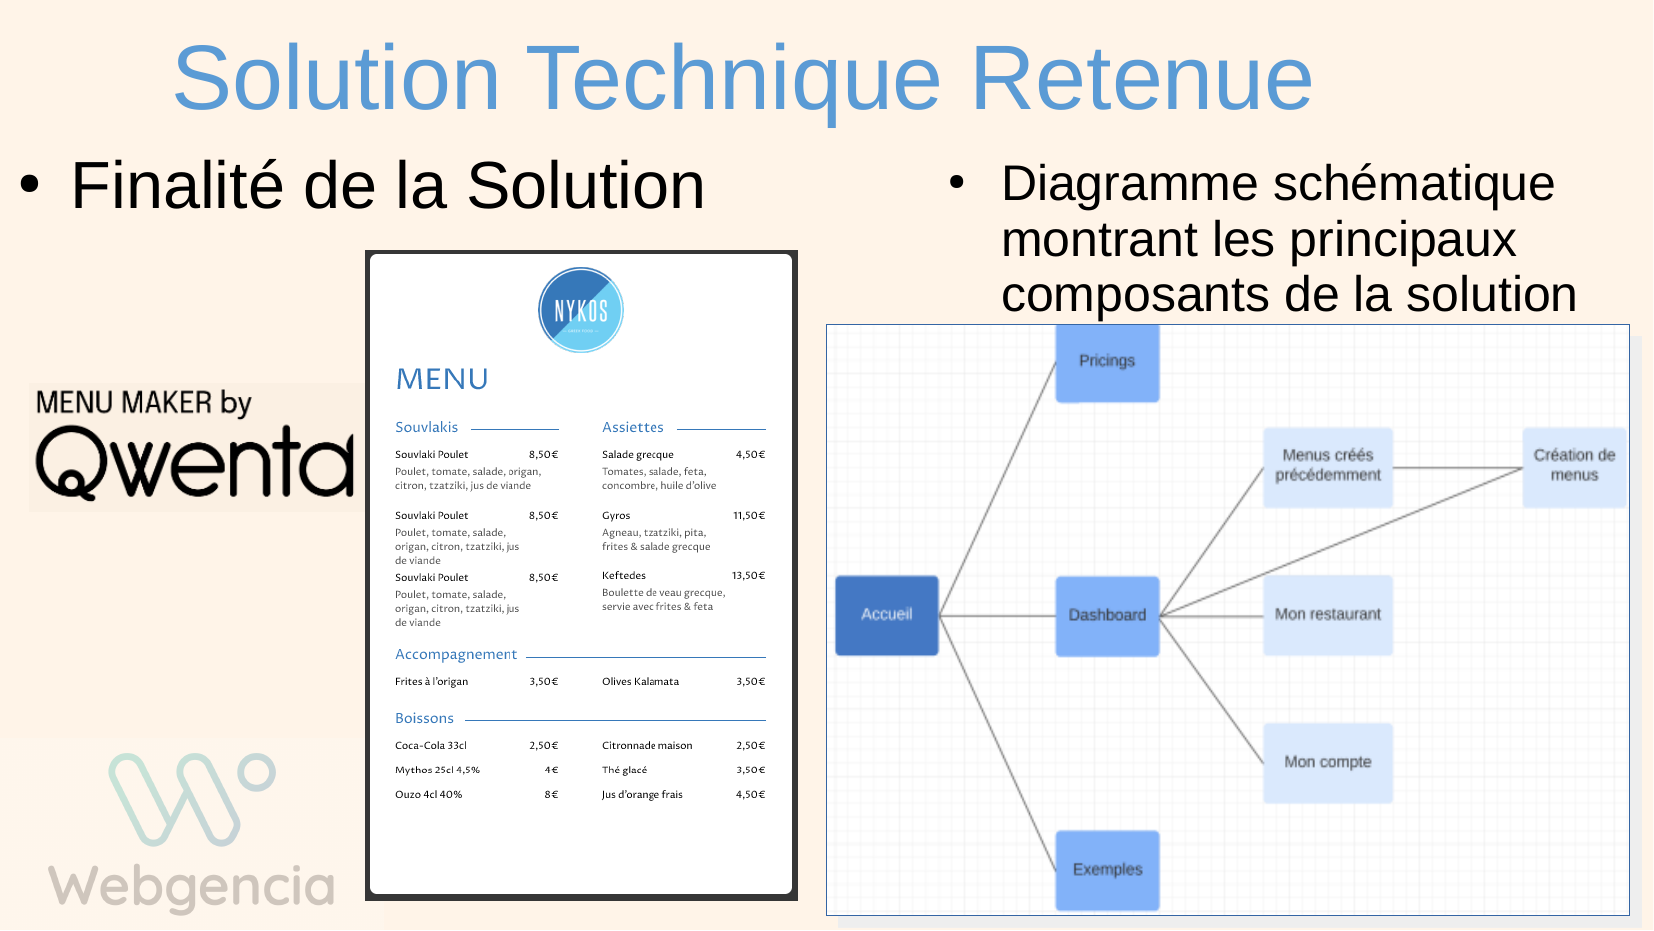

# Solution Technique Retenue
Finalité de la Solution
Diagramme schématique montrant les principaux composants de la solution